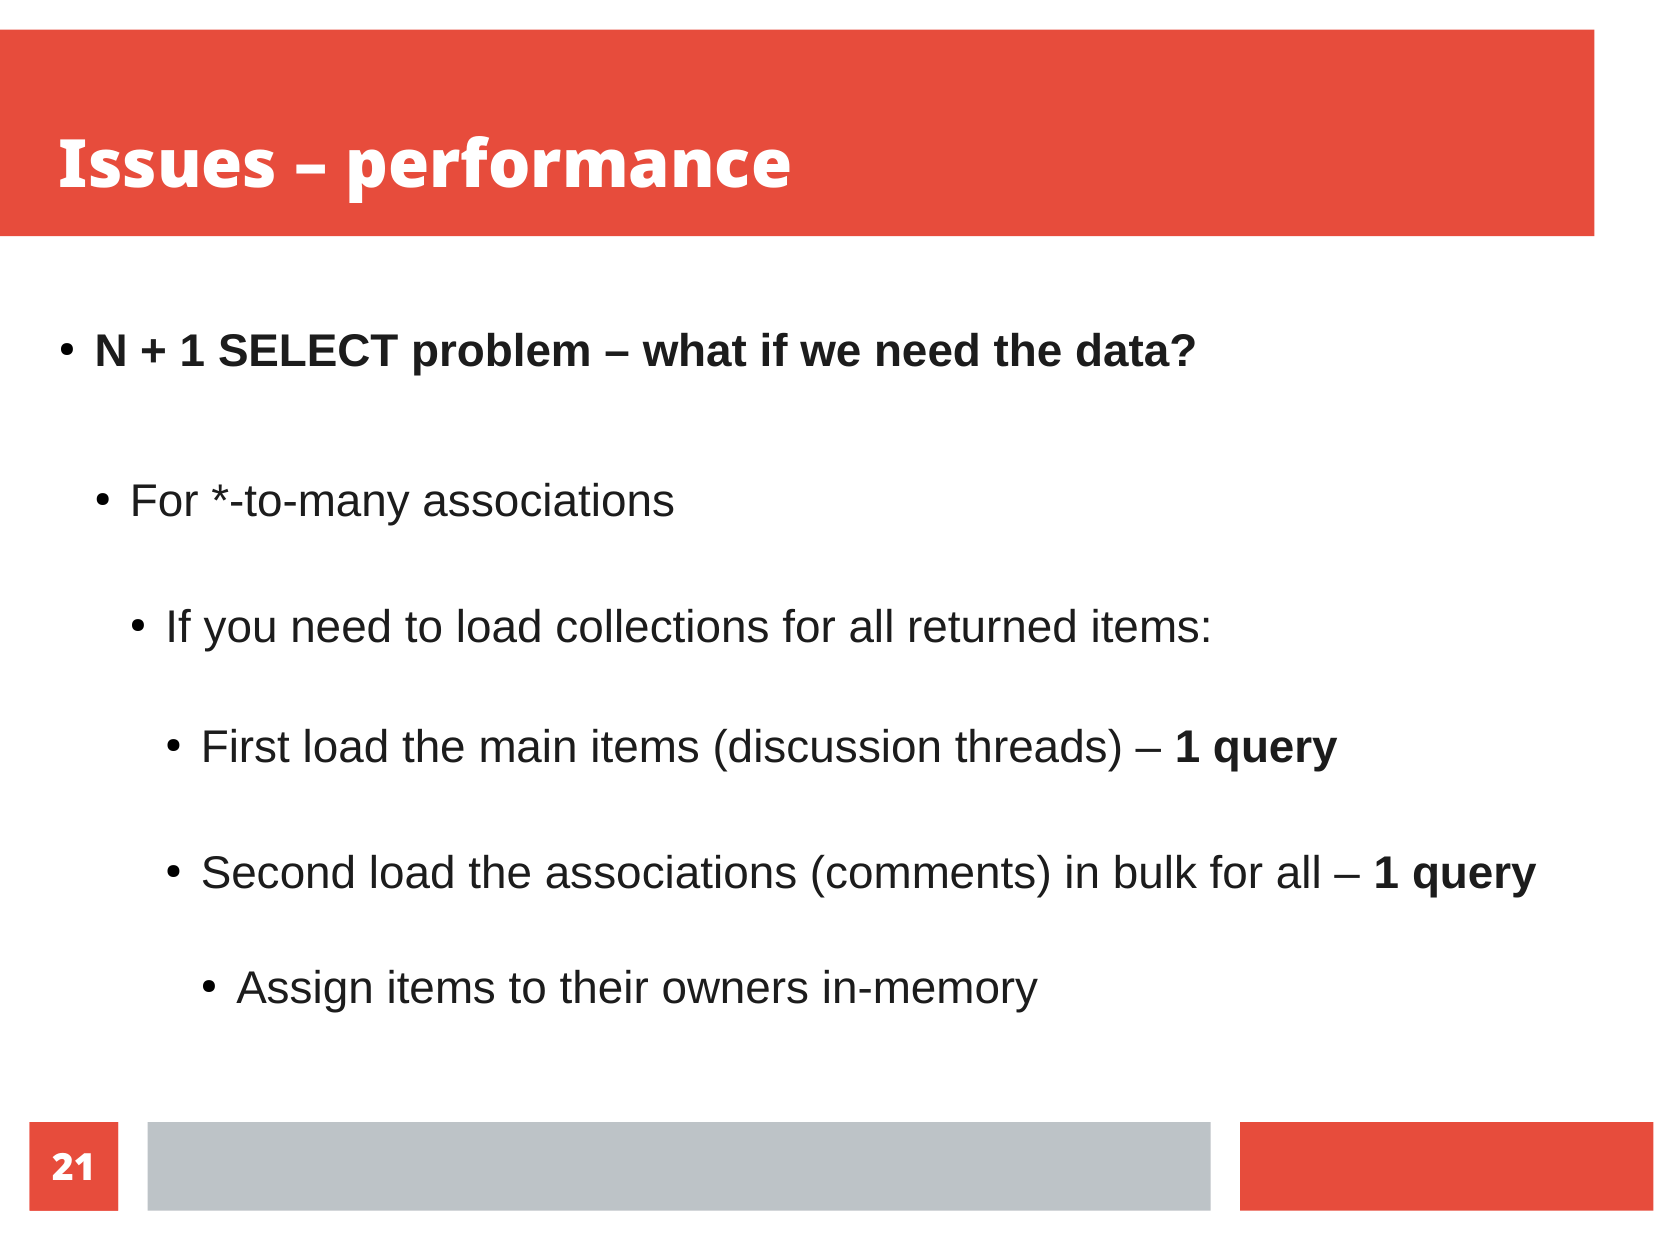

# Issues – performance
N + 1 SELECT problem – what if we need the data?
For *-to-many associations
If you need to load collections for all returned items:
First load the main items (discussion threads) – 1 query
Second load the associations (comments) in bulk for all – 1 query
Assign items to their owners in-memory
21